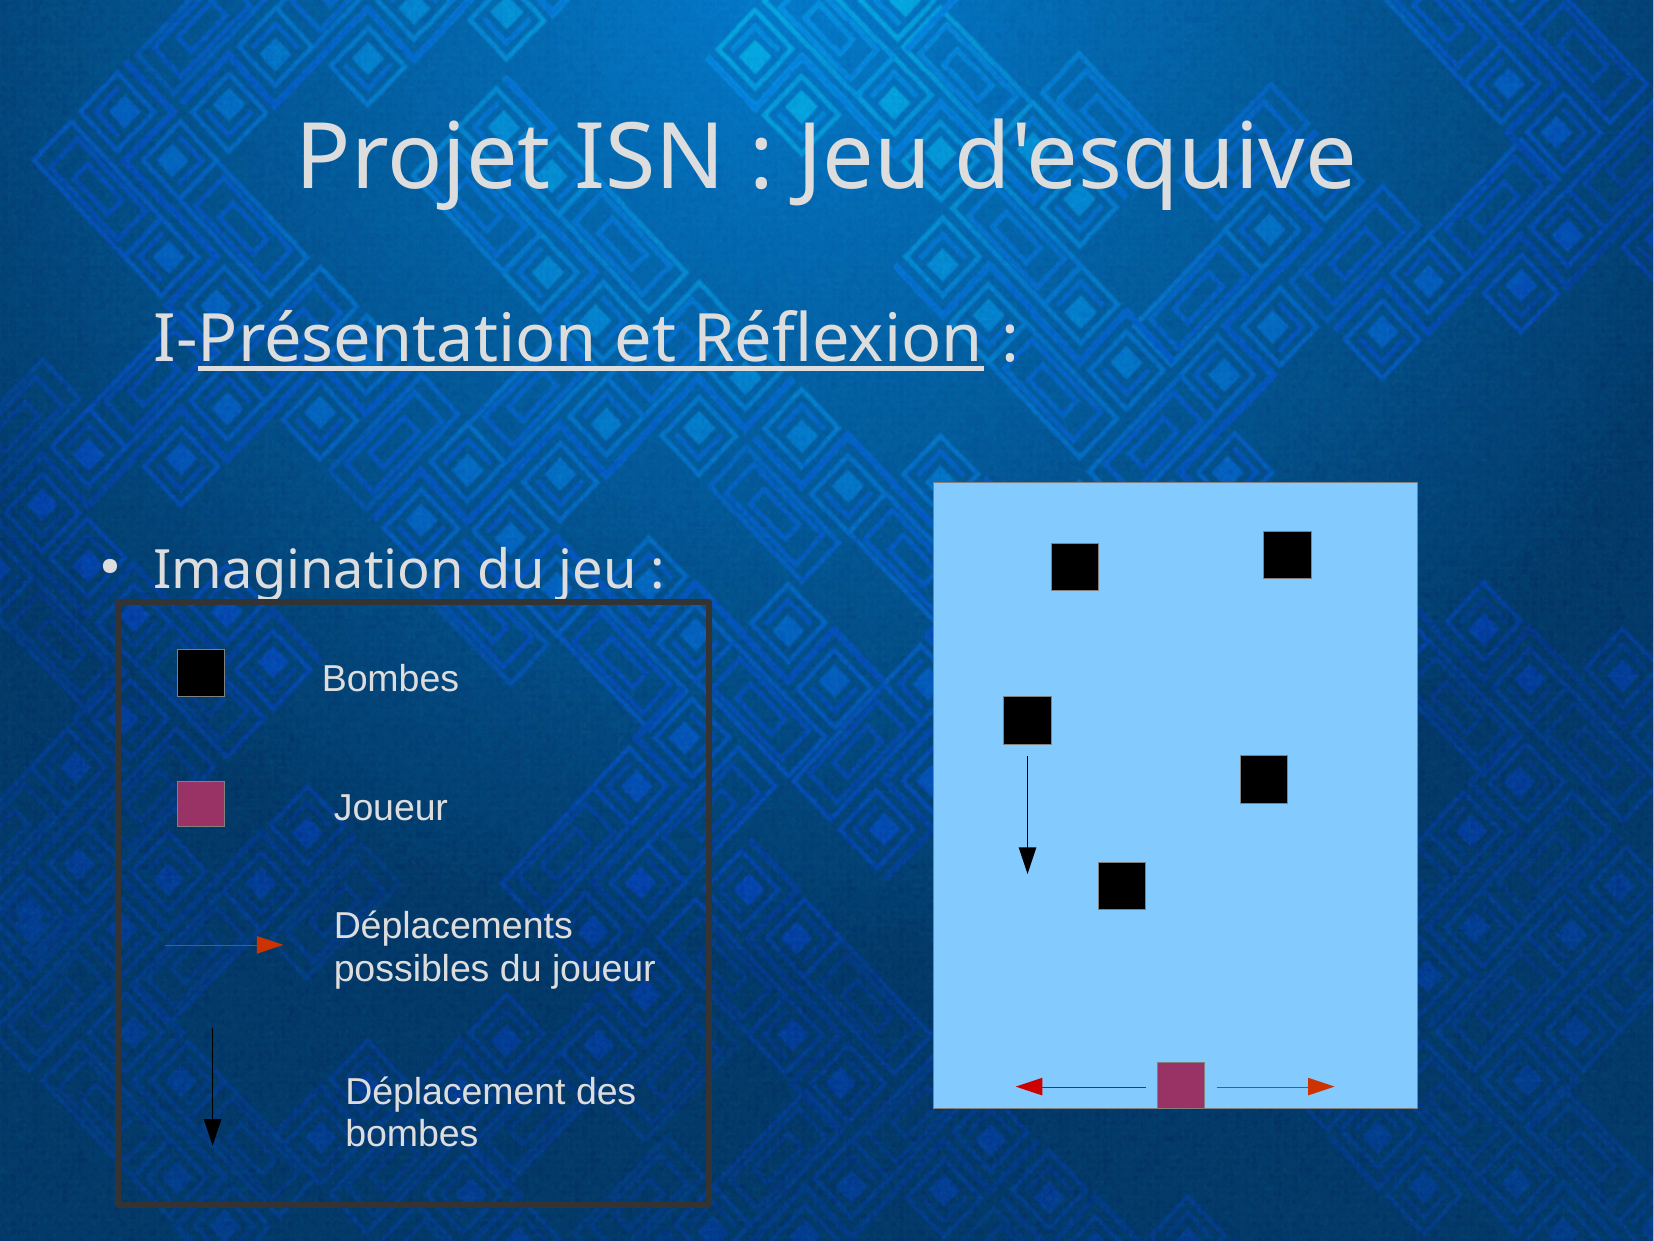

# Projet ISN : Jeu d'esquive
I-Présentation et Réflexion :
Imagination du jeu :
Bombes
Joueur
Déplacements possibles du joueur
Déplacement des bombes